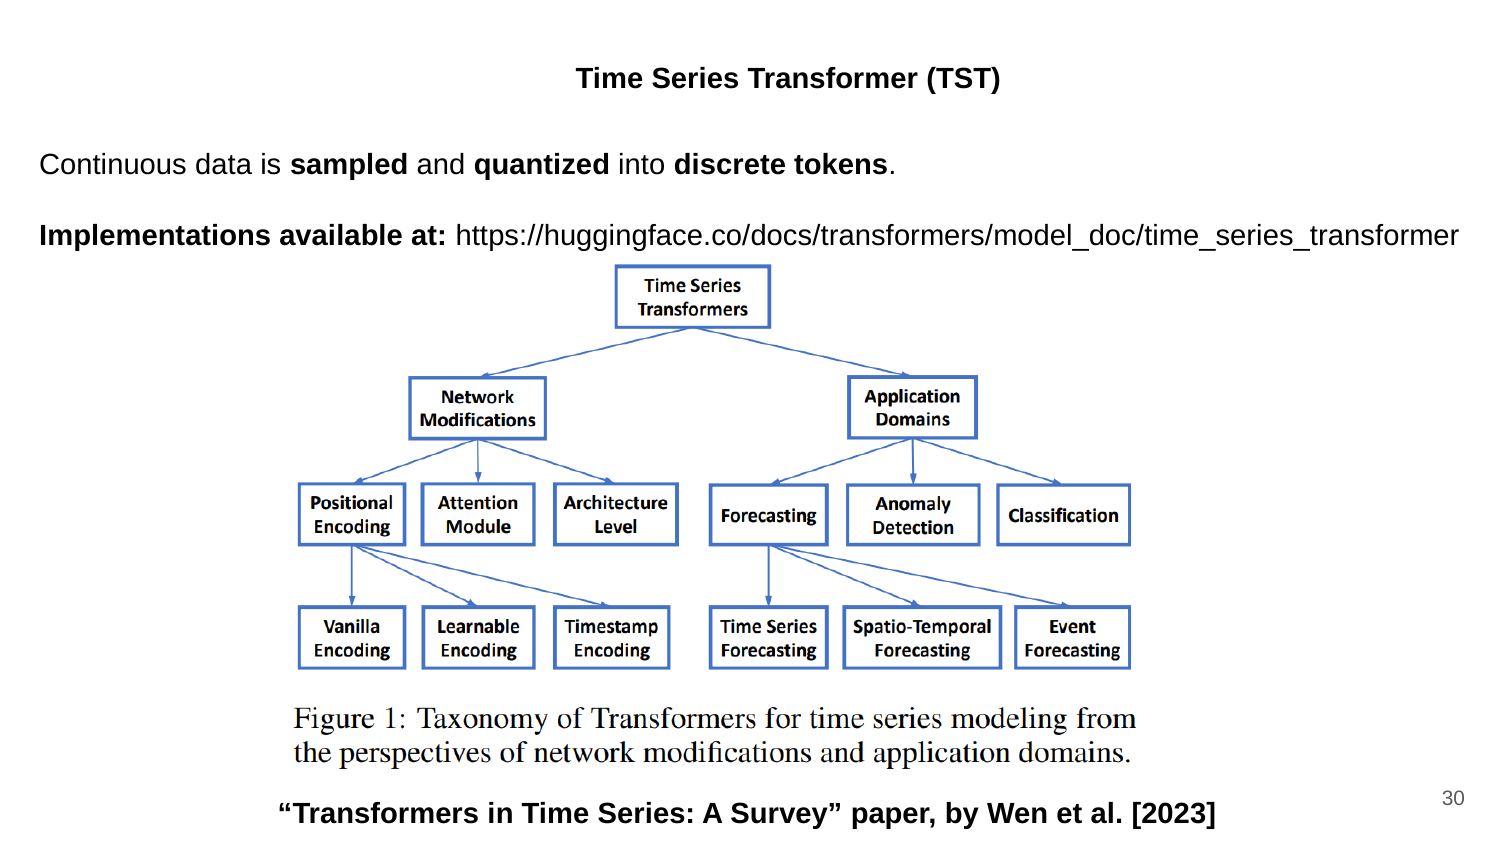

Time Series Transformer (TST)
Continuous data is sampled and quantized into discrete tokens.
Implementations available at: https://huggingface.co/docs/transformers/model_doc/time_series_transformer
“Transformers in Time Series: A Survey” paper, by Wen et al. [2023]